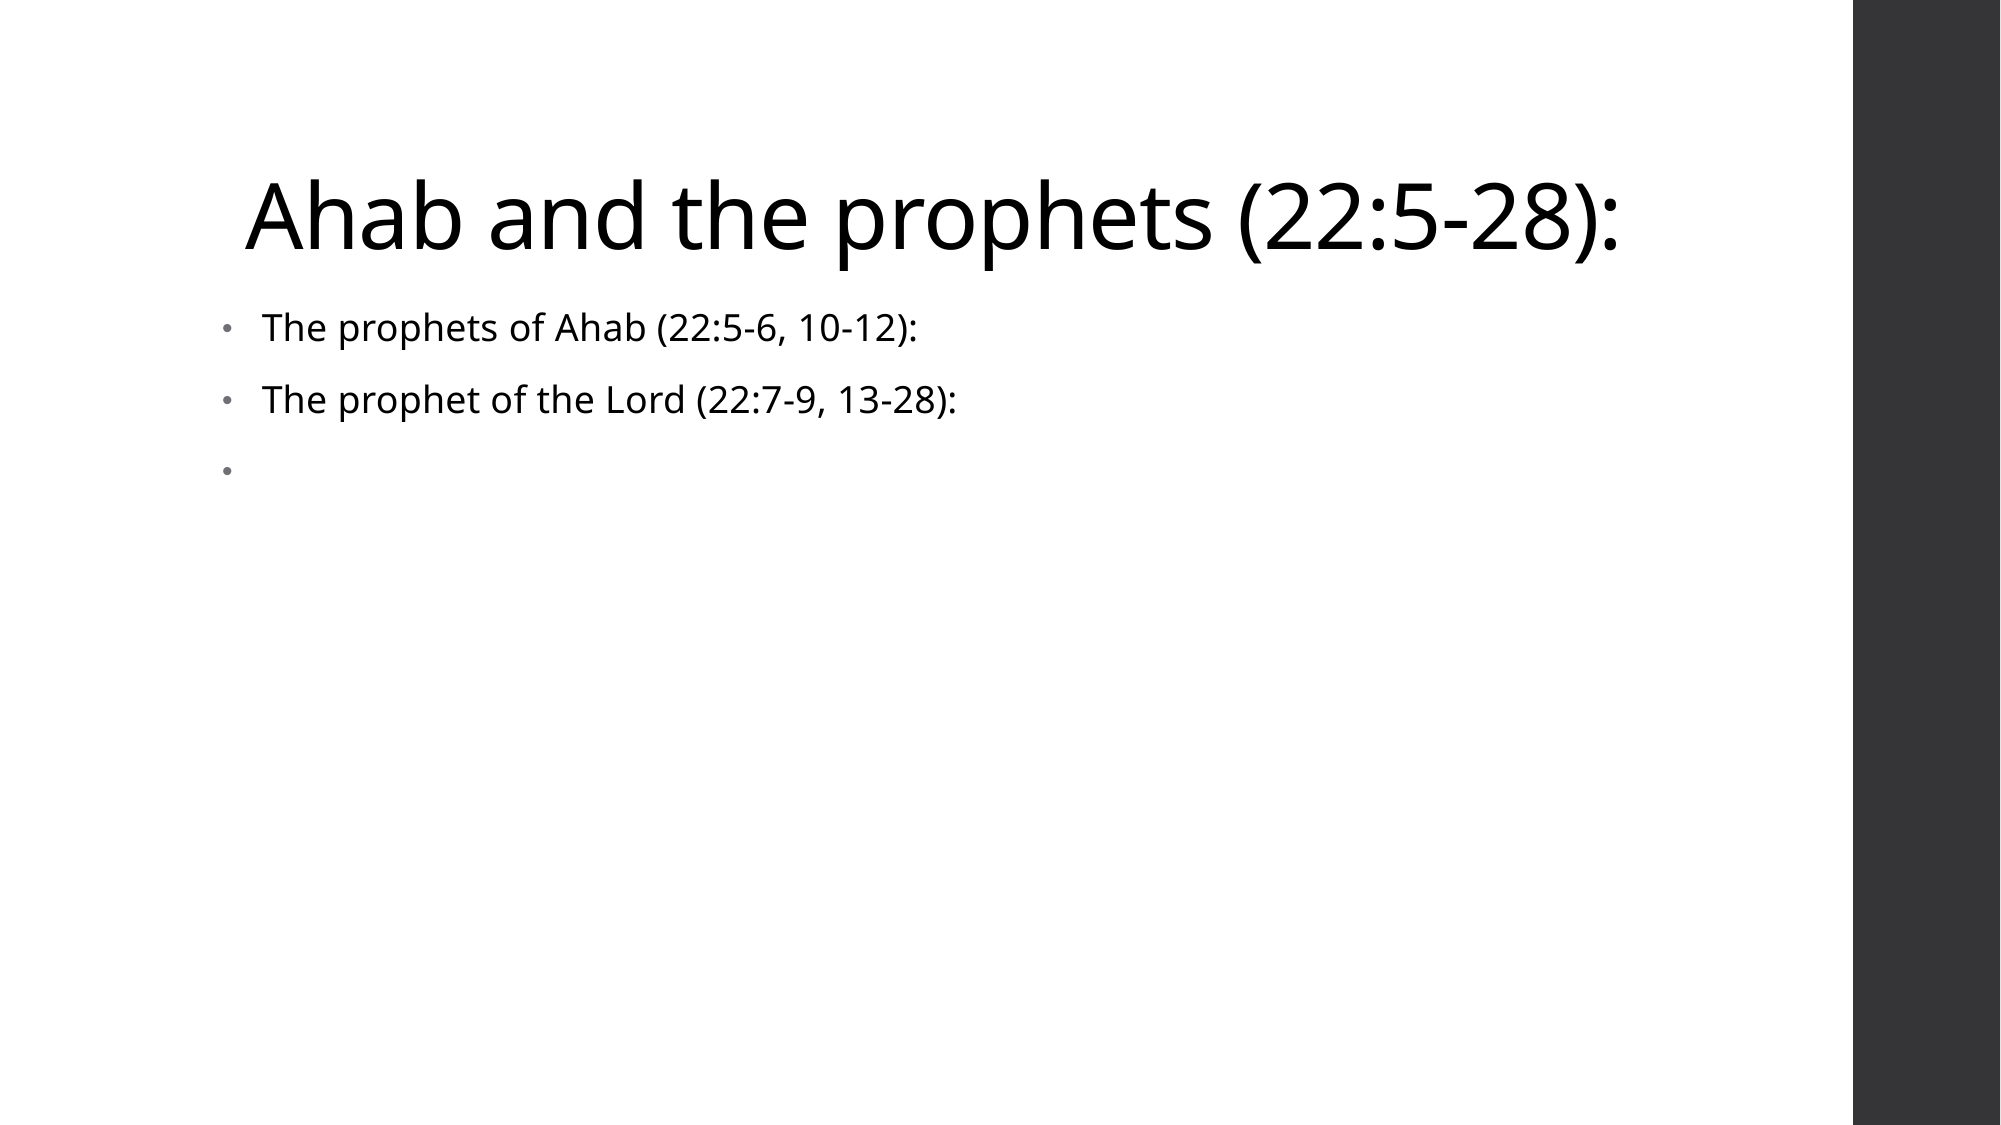

# Ahab and the prophets (22:5-28):
 The prophets of Ahab (22:5-6, 10-12):
 The prophet of the Lord (22:7-9, 13-28):